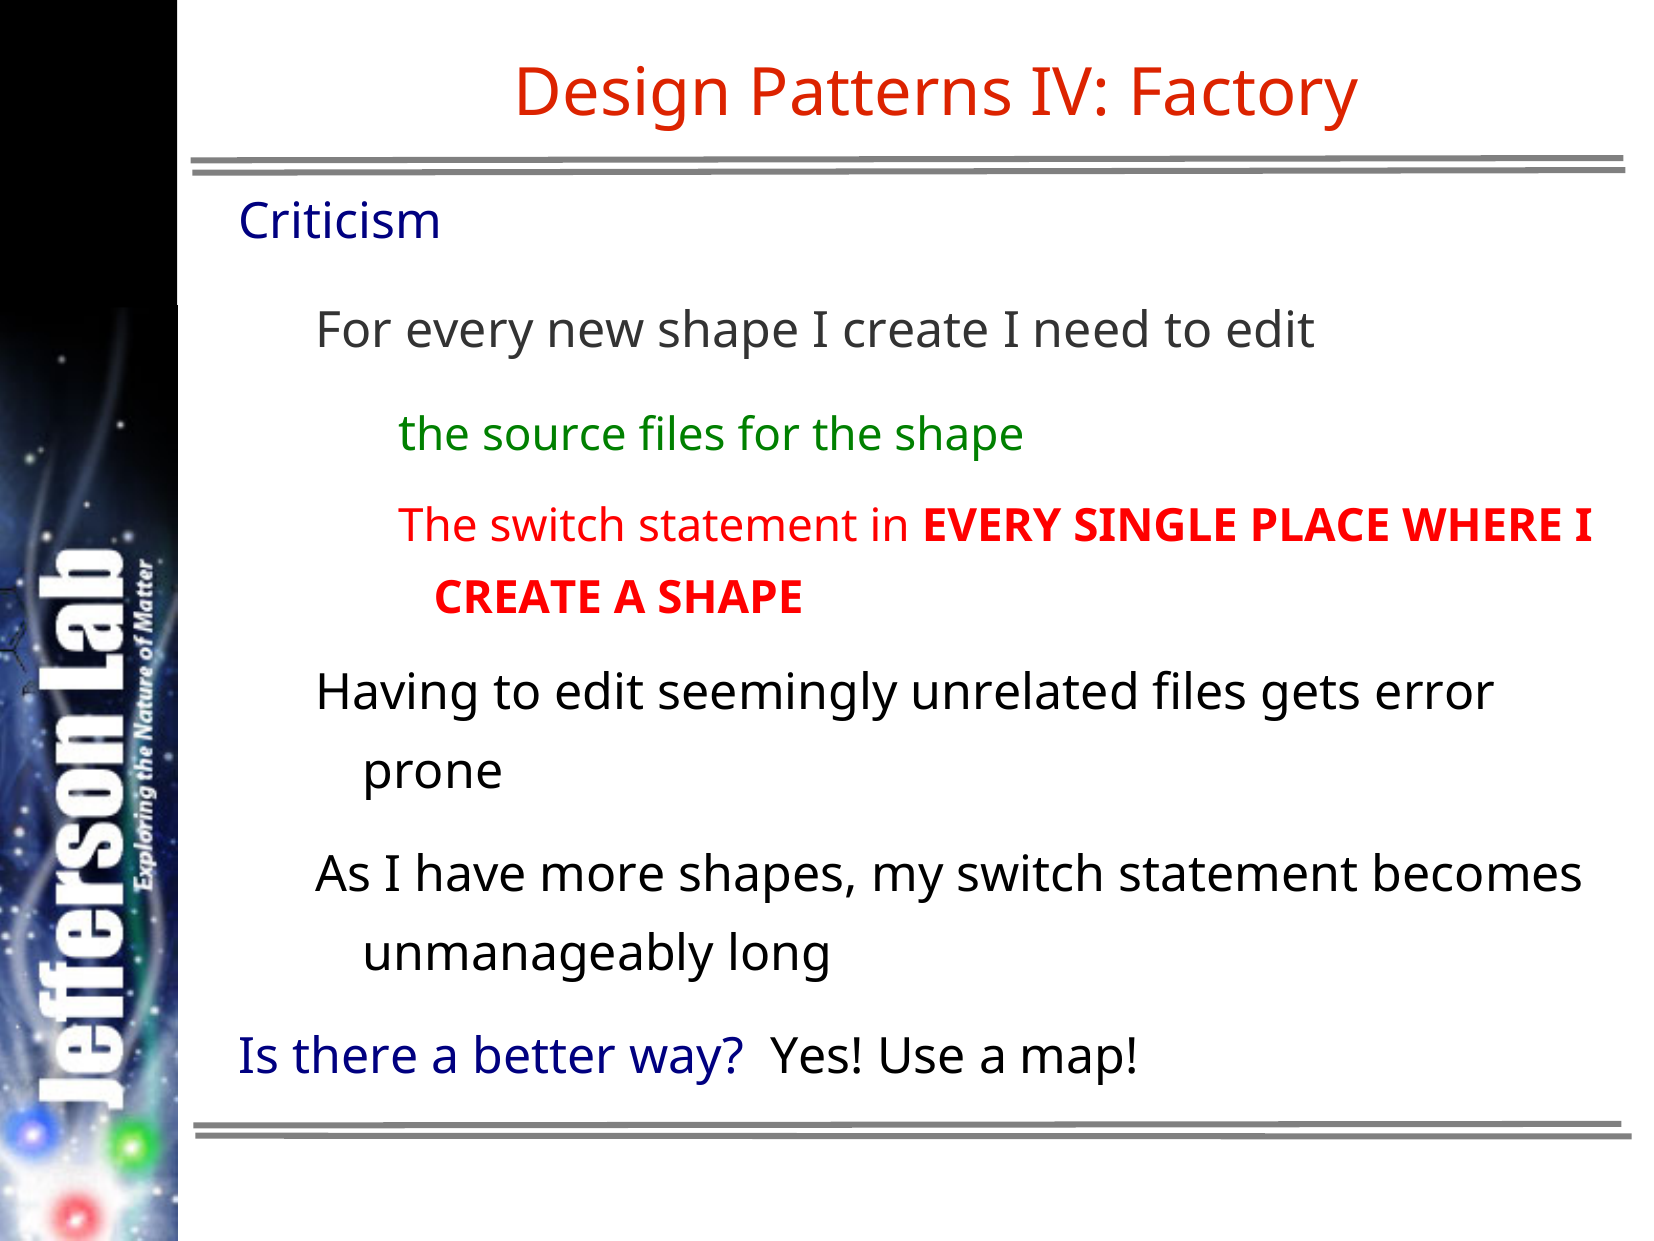

# Design Patterns IV: Factory
Criticism
For every new shape I create I need to edit
the source files for the shape
The switch statement in EVERY SINGLE PLACE WHERE I CREATE A SHAPE
Having to edit seemingly unrelated files gets error prone
As I have more shapes, my switch statement becomes unmanageably long
Is there a better way? Yes! Use a map!